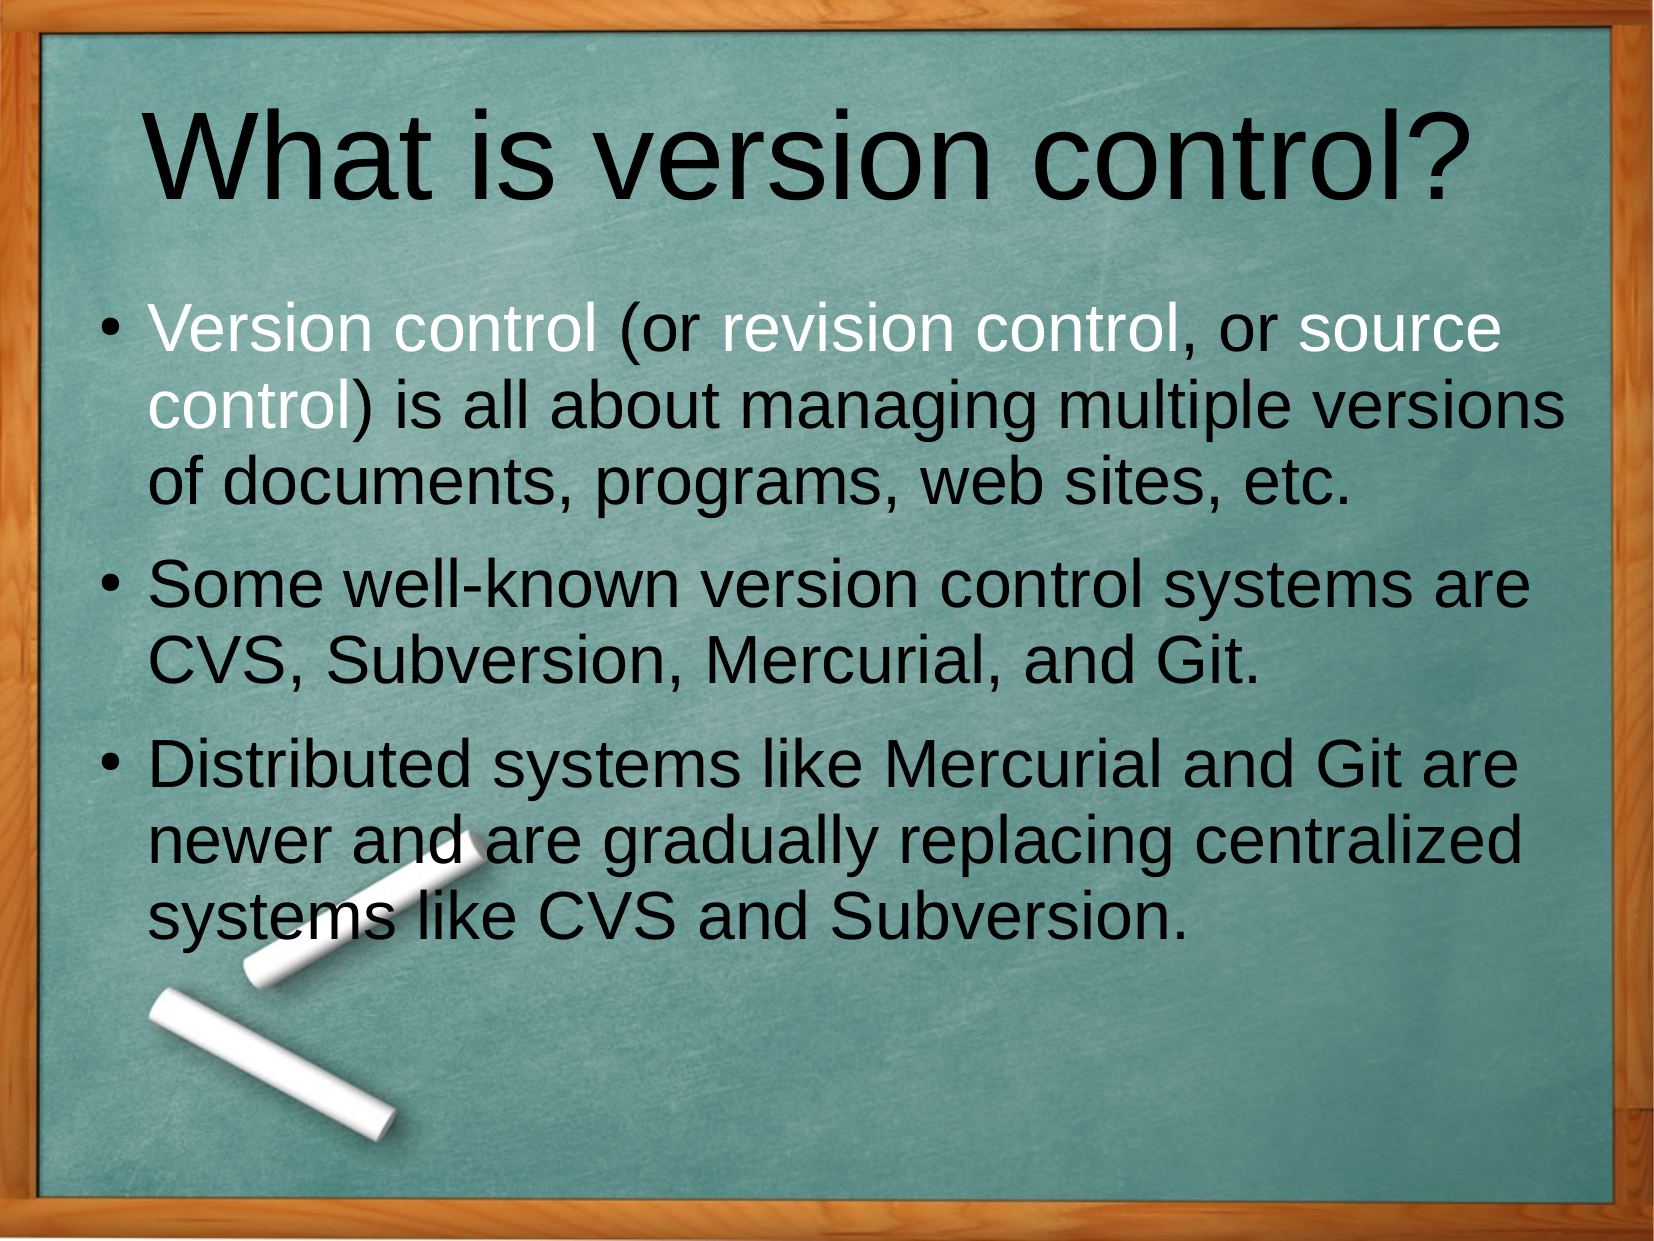

# What is version control?
Version control (or revision control, or source control) is all about managing multiple versions of documents, programs, web sites, etc.
Some well-known version control systems are CVS, Subversion, Mercurial, and Git.
Distributed systems like Mercurial and Git are newer and are gradually replacing centralized systems like CVS and Subversion.